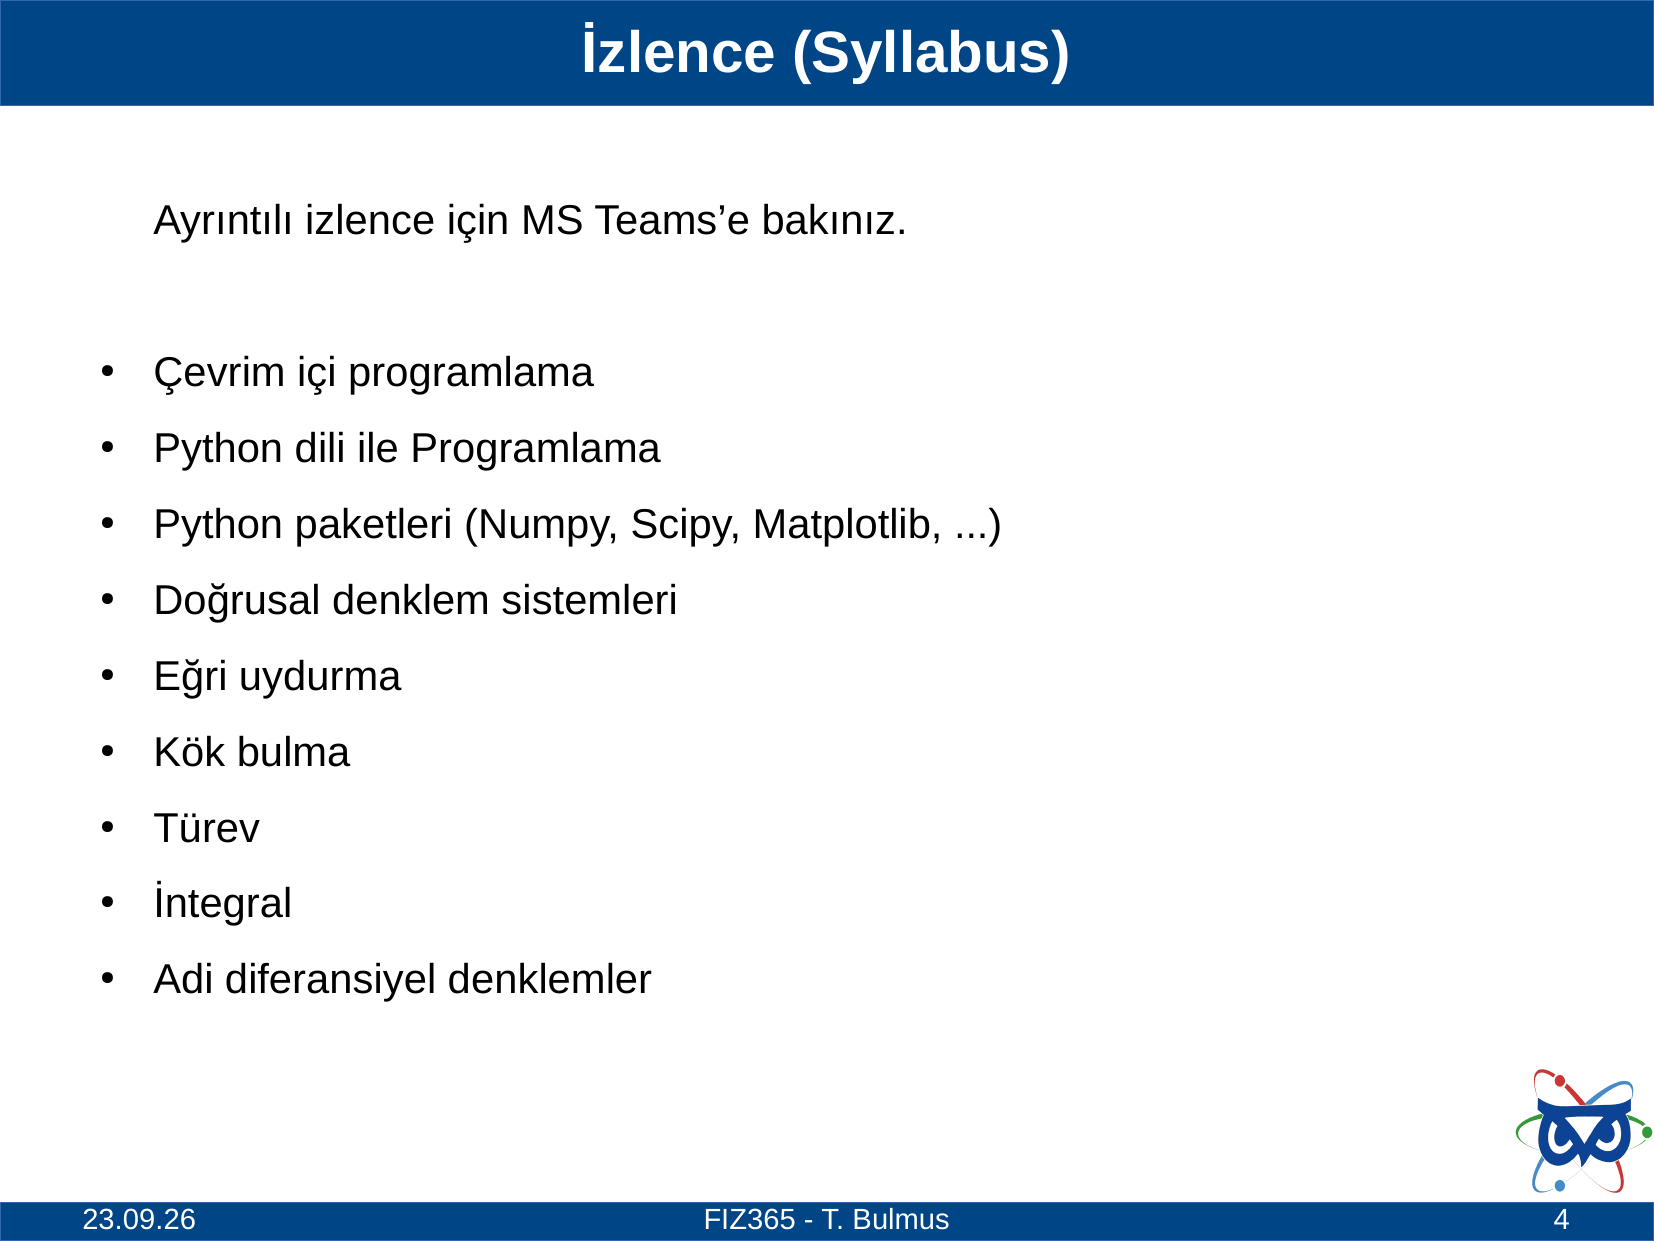

# İzlence (Syllabus)
Ayrıntılı izlence için MS Teams’e bakınız.
Çevrim içi programlama
Python dili ile Programlama
Python paketleri (Numpy, Scipy, Matplotlib, ...)
Doğrusal denklem sistemleri
Eğri uydurma
Kök bulma
Türev
İntegral
Adi diferansiyel denklemler
FIZ365 - T. Bulmus
4